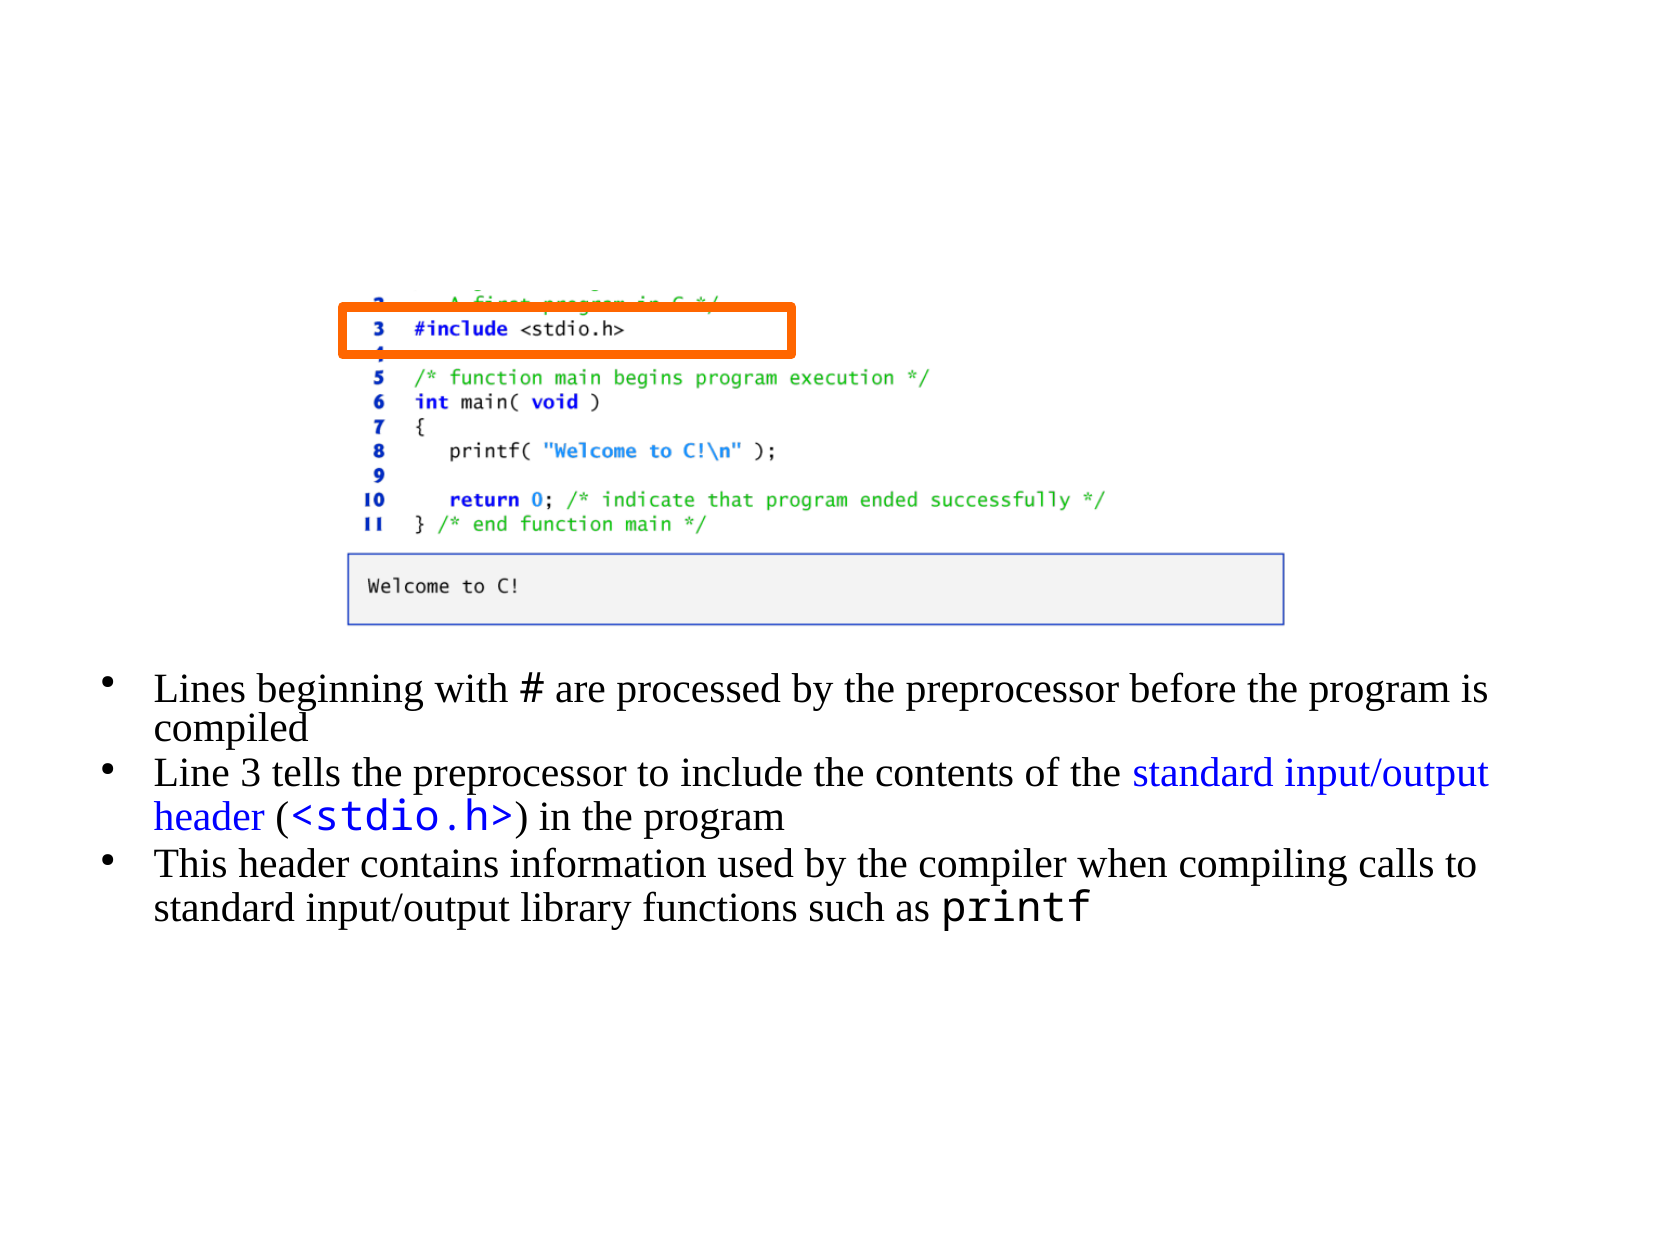

#
Lines beginning with # are processed by the preprocessor before the program is compiled
Line 3 tells the preprocessor to include the contents of the standard input/output header (<stdio.h>) in the program
This header contains information used by the compiler when compiling calls to standard input/output library functions such as printf